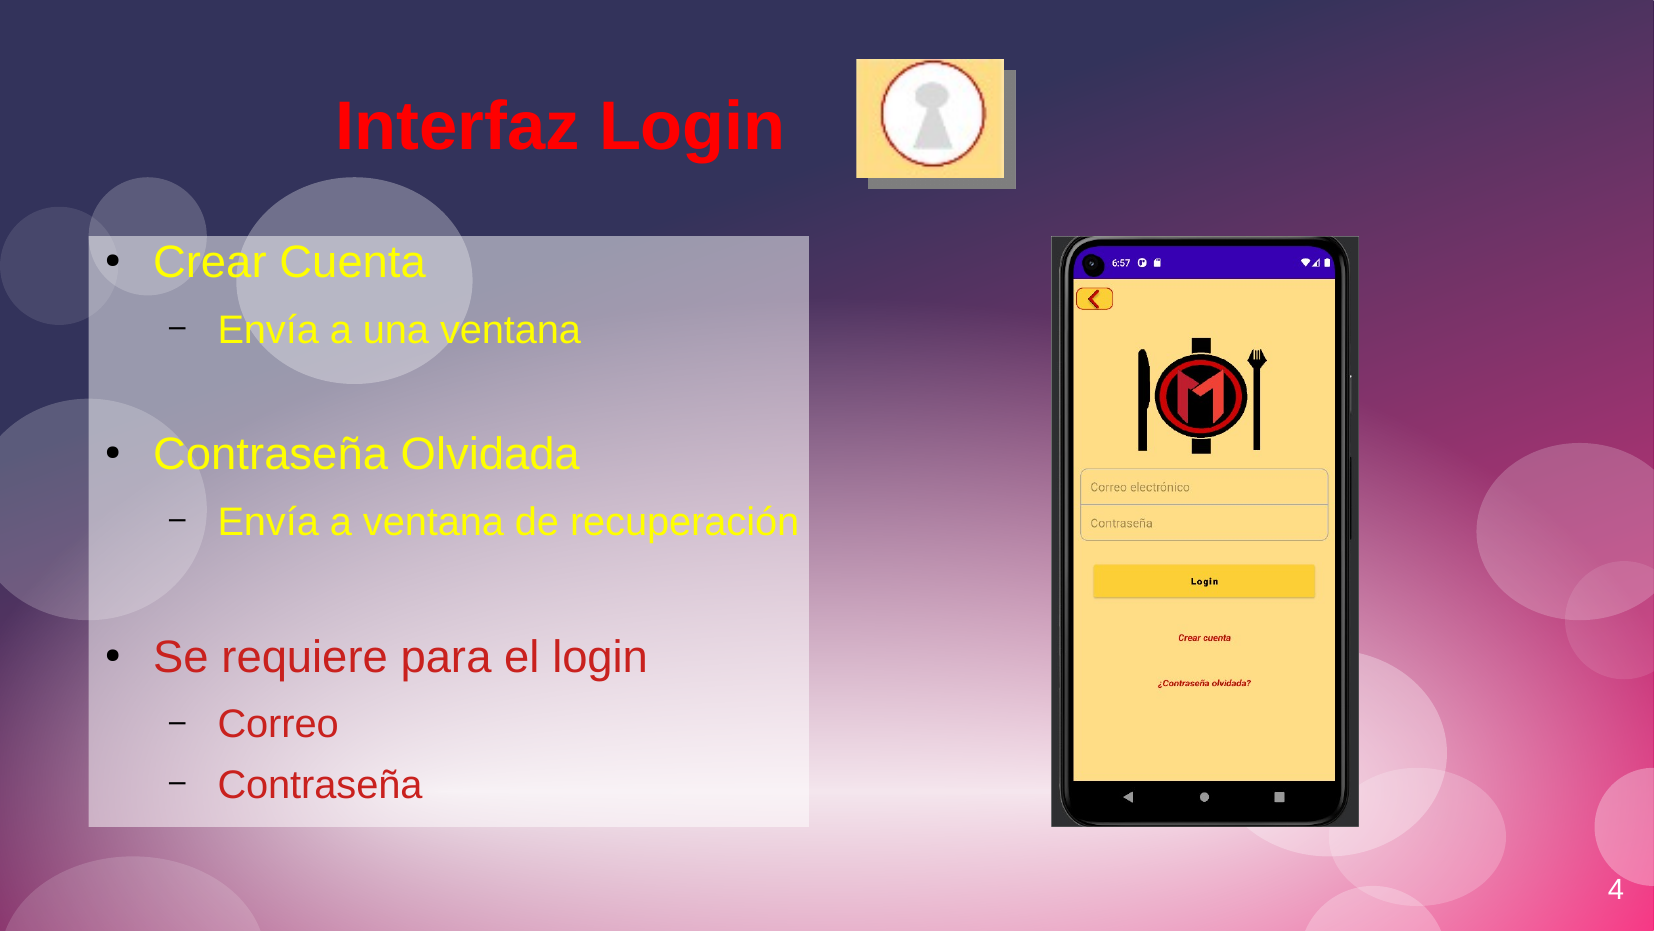

# Interfaz Login
Crear Cuenta
Envía a una ventana
Contraseña Olvidada
Envía a ventana de recuperación
Se requiere para el login
Correo
Contraseña